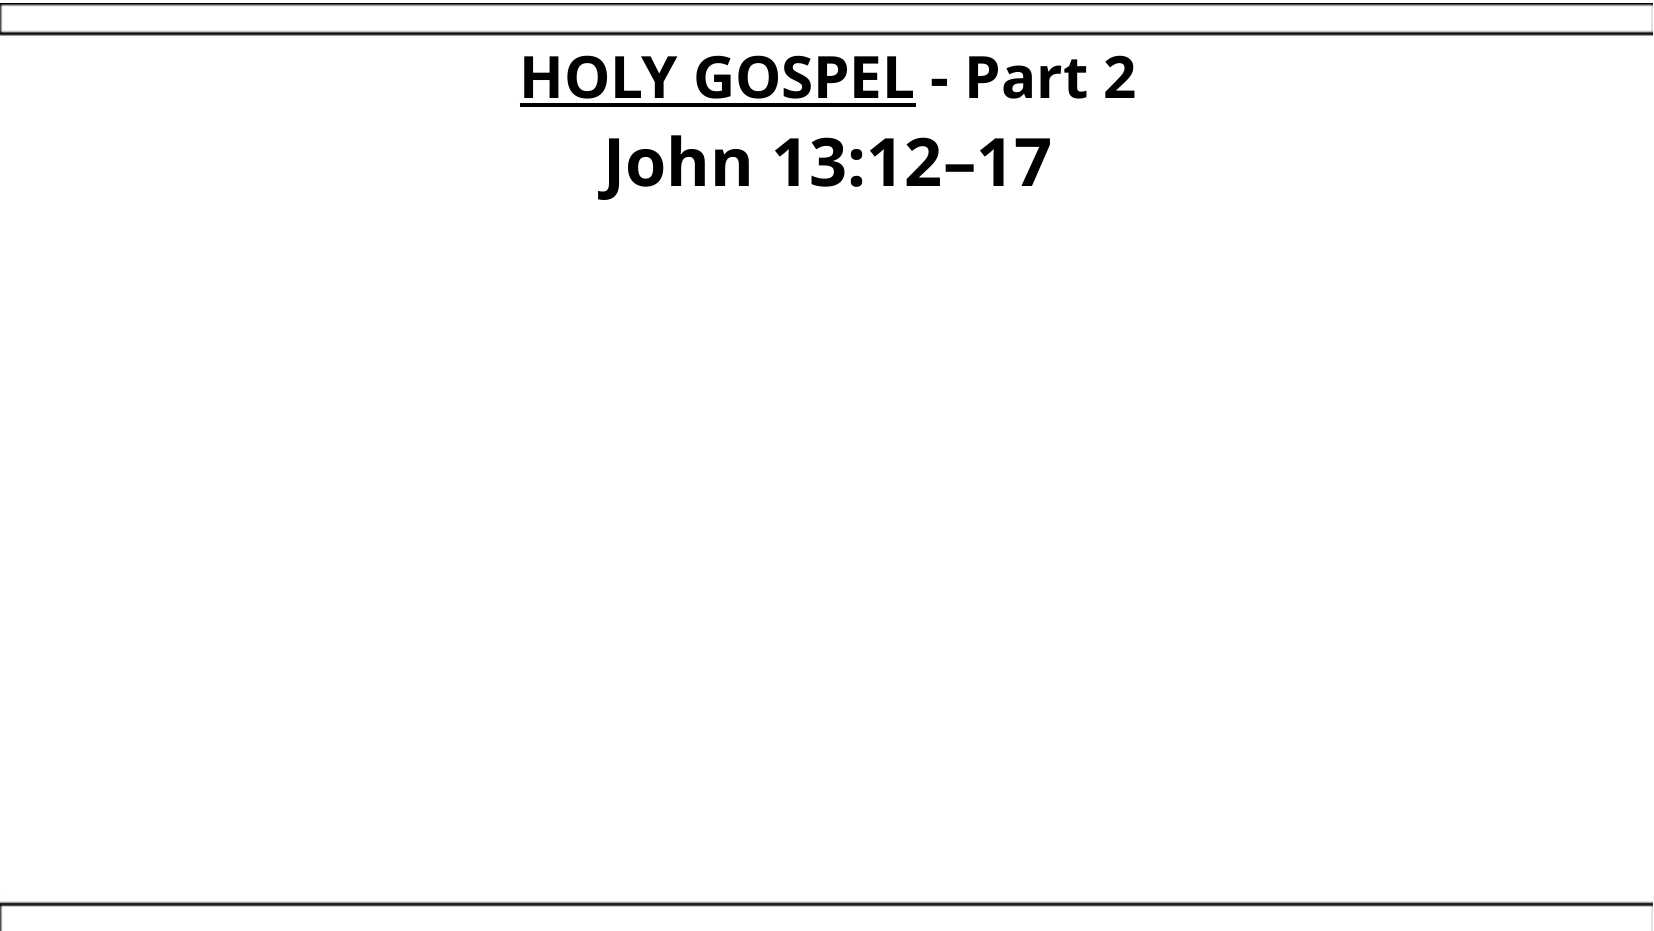

HOLY GOSPEL - Part 2
John 13:12–17